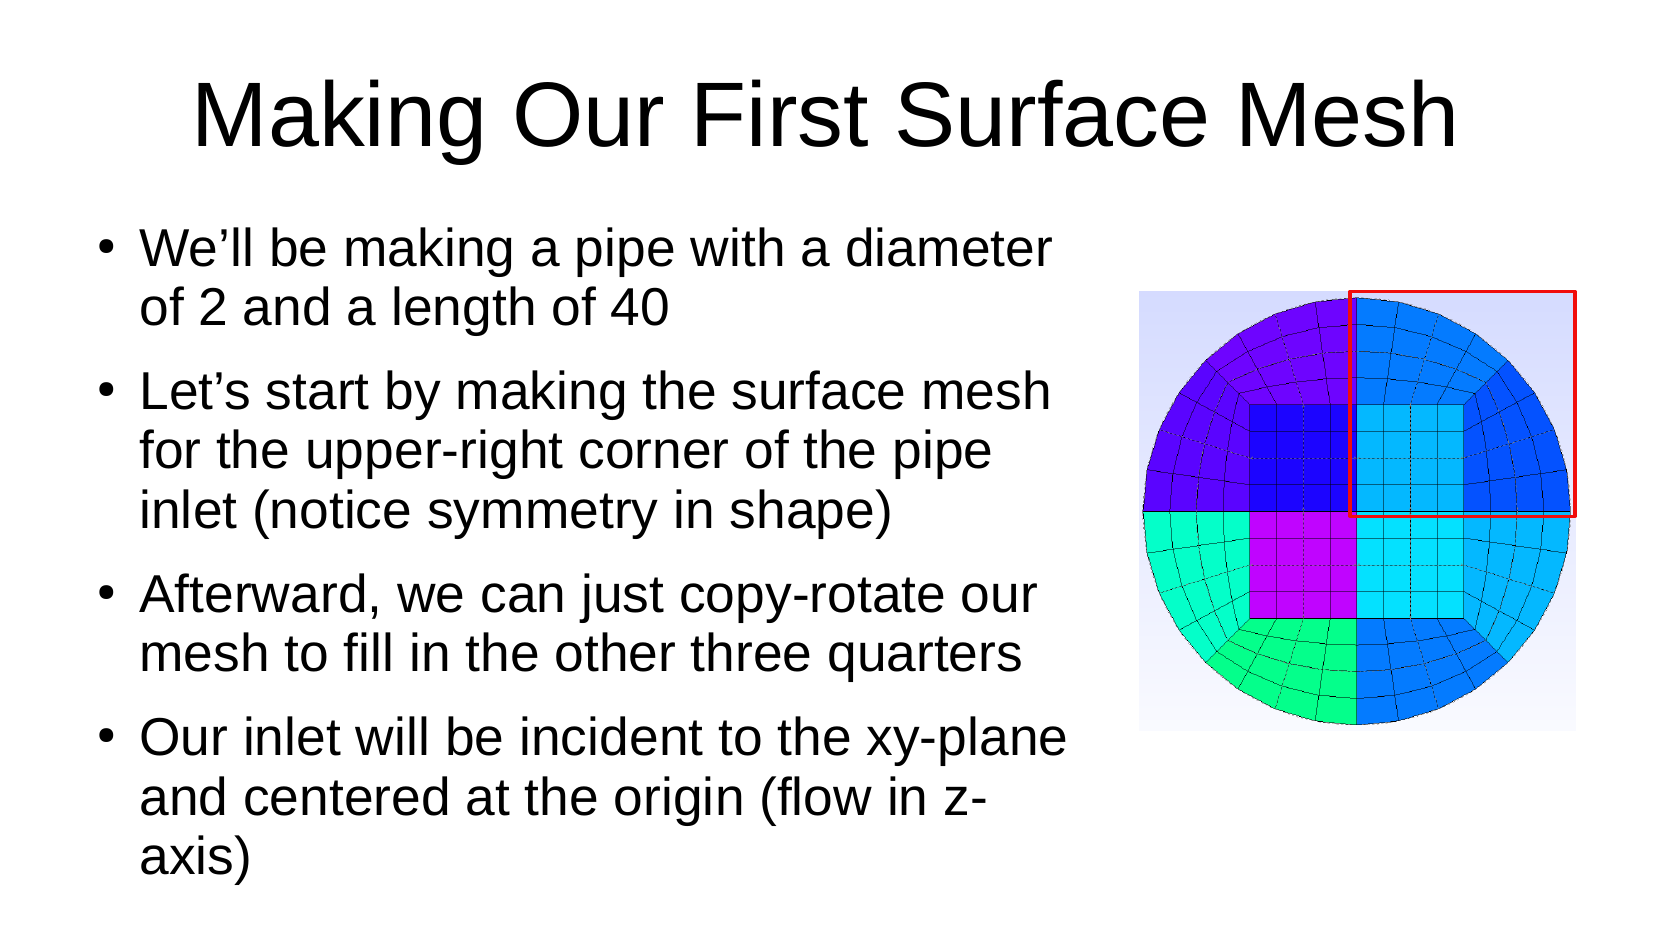

# Making Our First Surface Mesh
We’ll be making a pipe with a diameter of 2 and a length of 40
Let’s start by making the surface mesh for the upper-right corner of the pipe inlet (notice symmetry in shape)
Afterward, we can just copy-rotate our mesh to fill in the other three quarters
Our inlet will be incident to the xy-plane and centered at the origin (flow in z-axis)